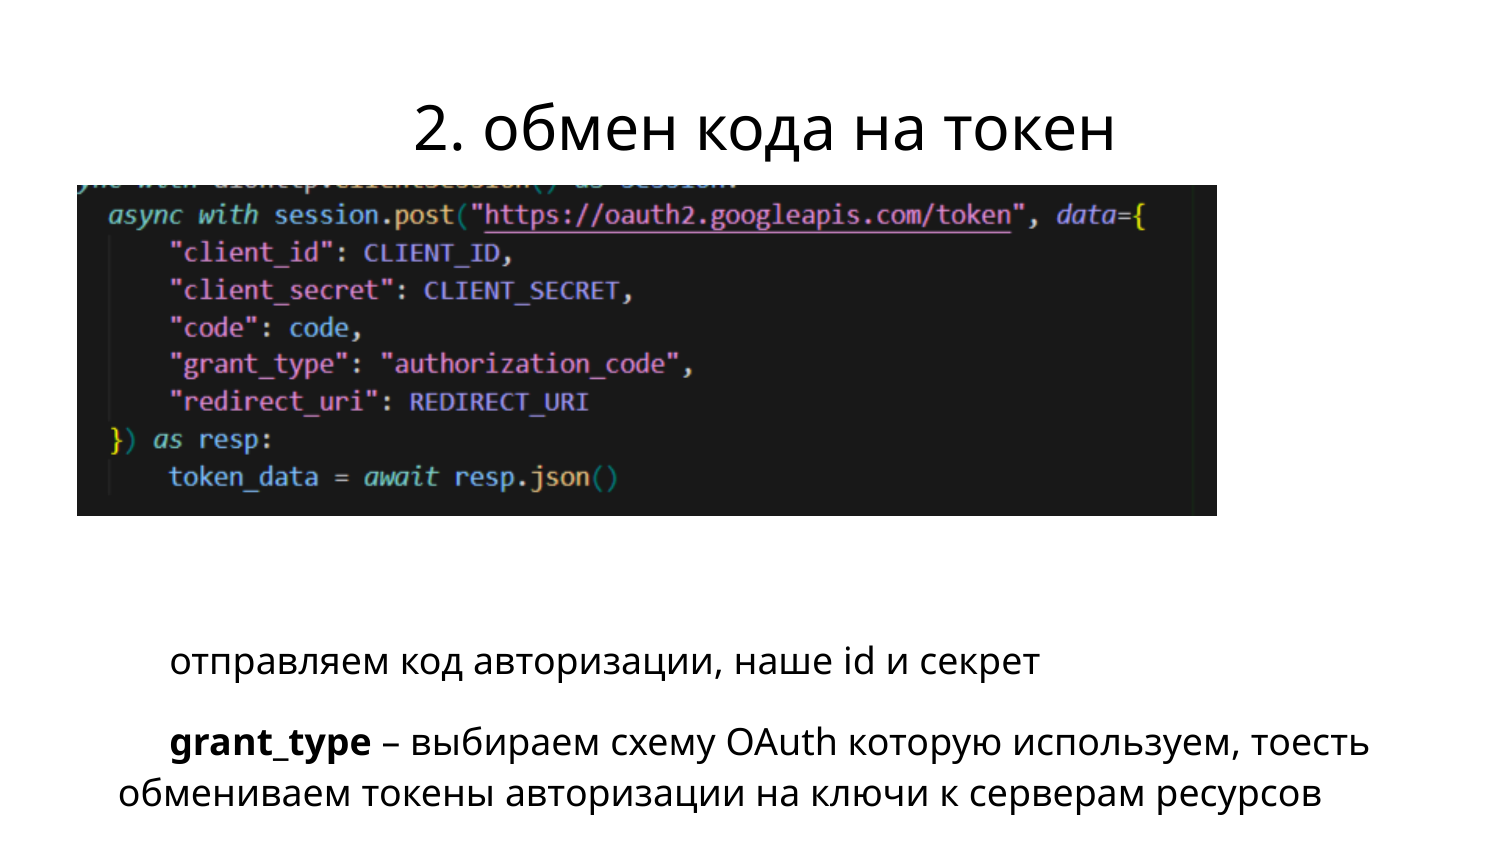

# 2. обмен кода на токен
отправляем код авторизации, наше id и секрет
grant_type – выбираем схему OAuth которую используем, тоесть обмениваем токены авторизации на ключи к серверам ресурсов
redirect uri – доказать, что ты тот самый, для кого был выслан этот код